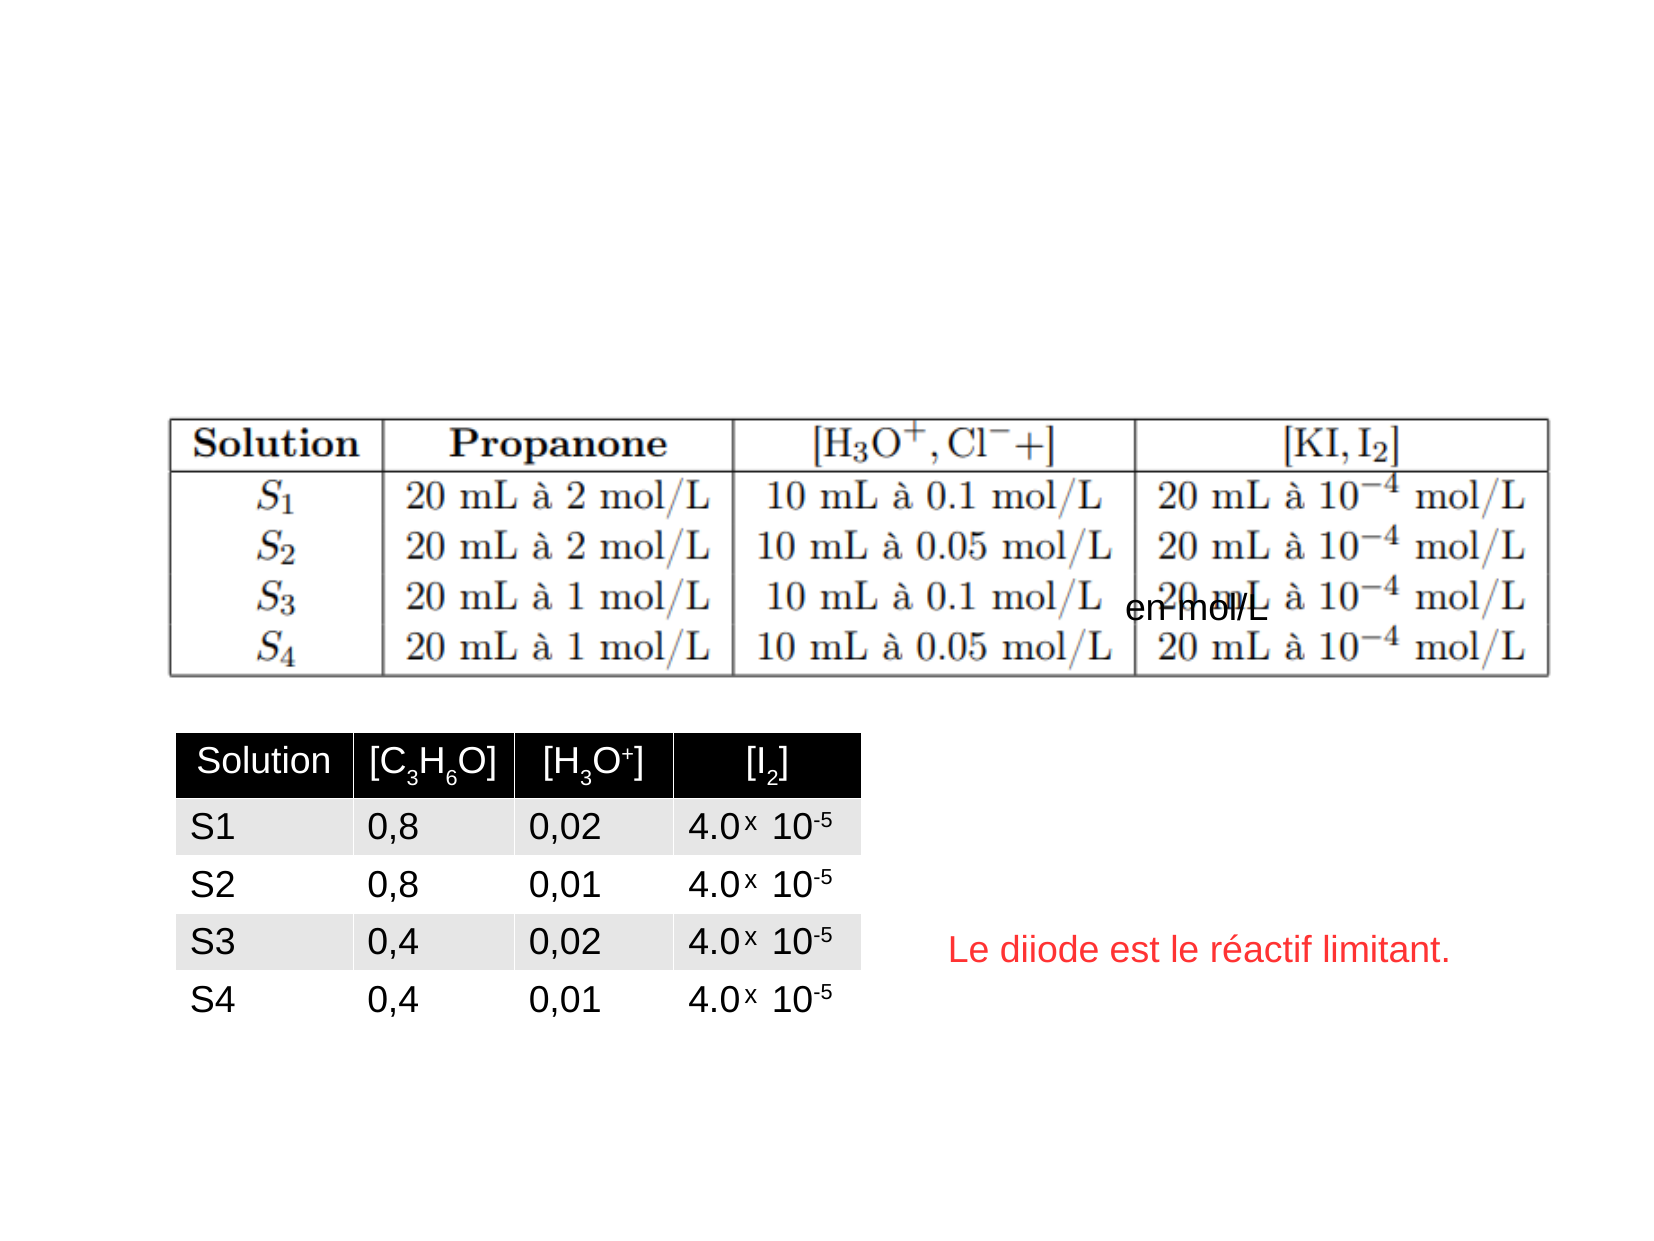

en mol/L
| Solution | [C3H6O] | [H3O+] | [I2] |
| --- | --- | --- | --- |
| S1 | 0,8 | 0,02 | 4.0 ͯ 10-5 |
| S2 | 0,8 | 0,01 | 4.0 ͯ 10-5 |
| S3 | 0,4 | 0,02 | 4.0 ͯ 10-5 |
| S4 | 0,4 | 0,01 | 4.0 ͯ 10-5 |
Le diiode est le réactif limitant.